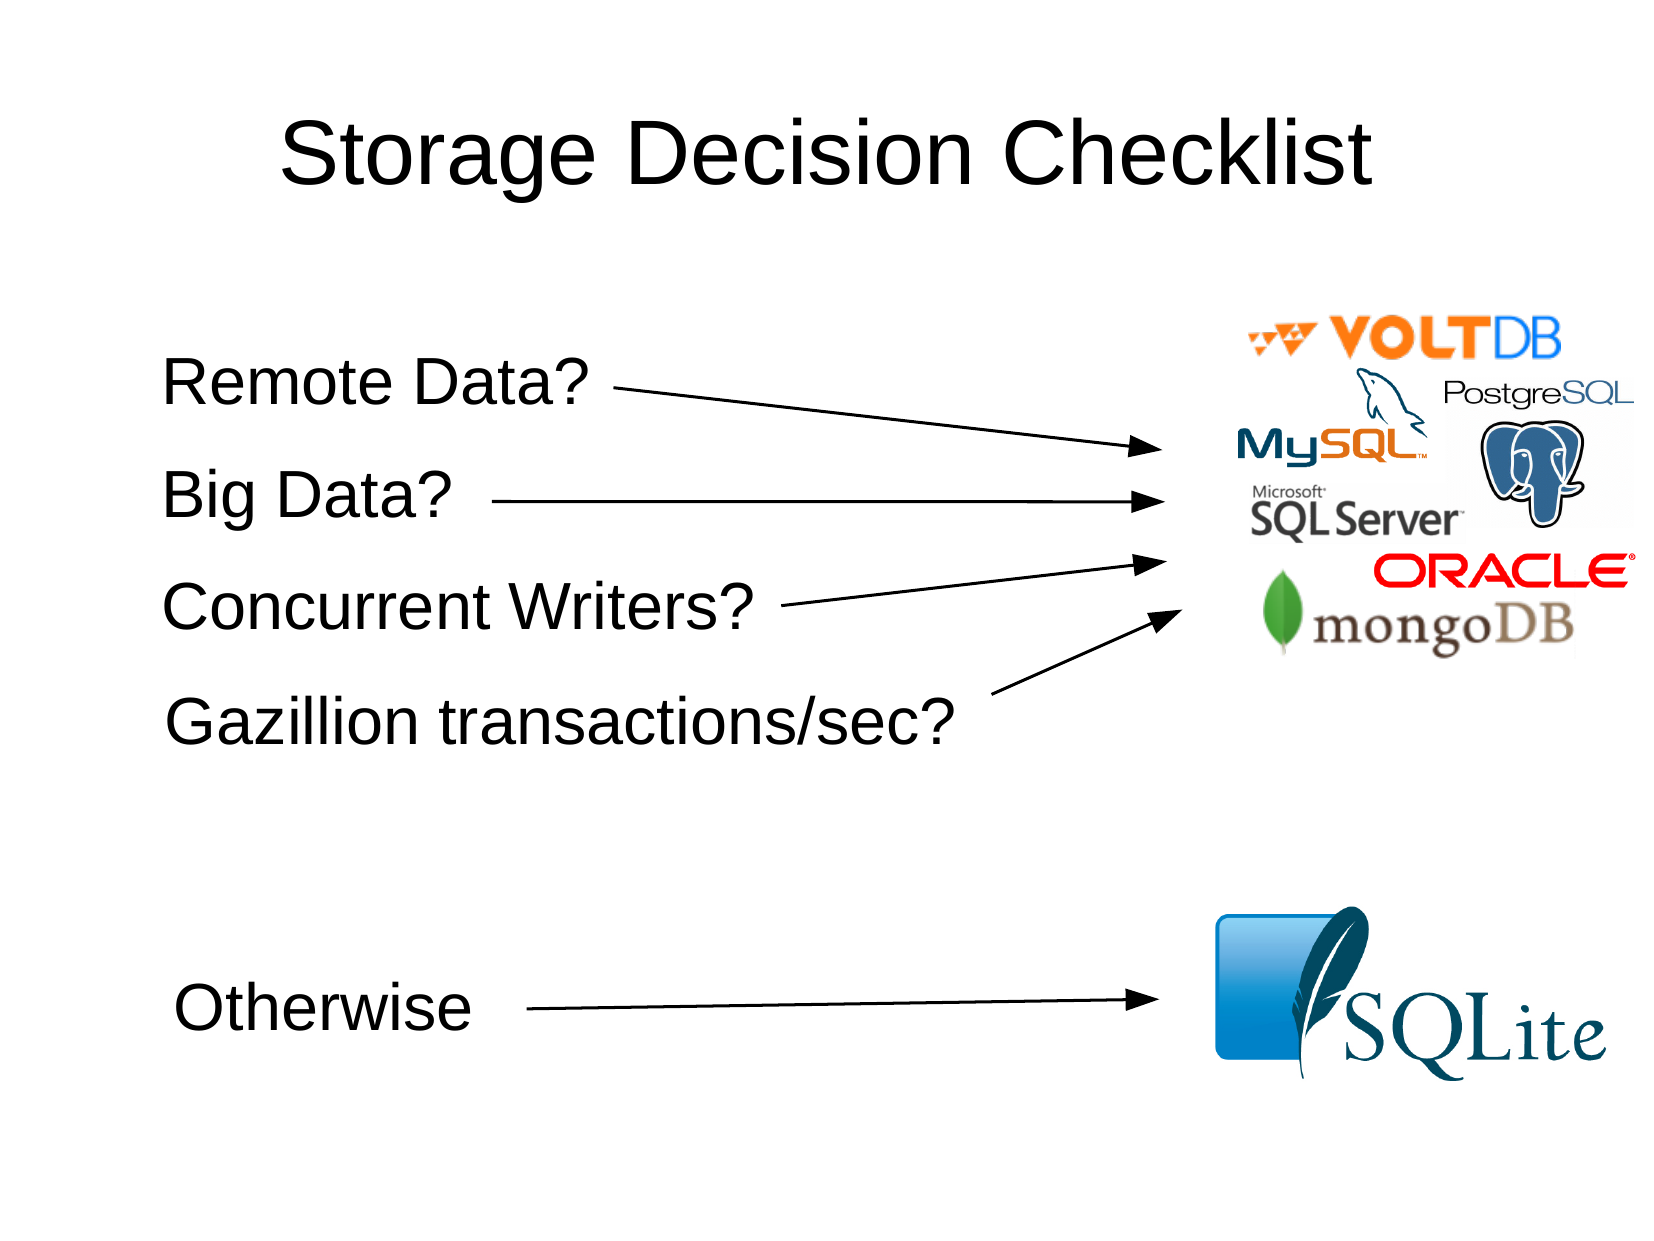

# Storage Decision Checklist
Remote Data?
Big Data?
Concurrent Writers?
Gazillion transactions/sec?
Otherwise